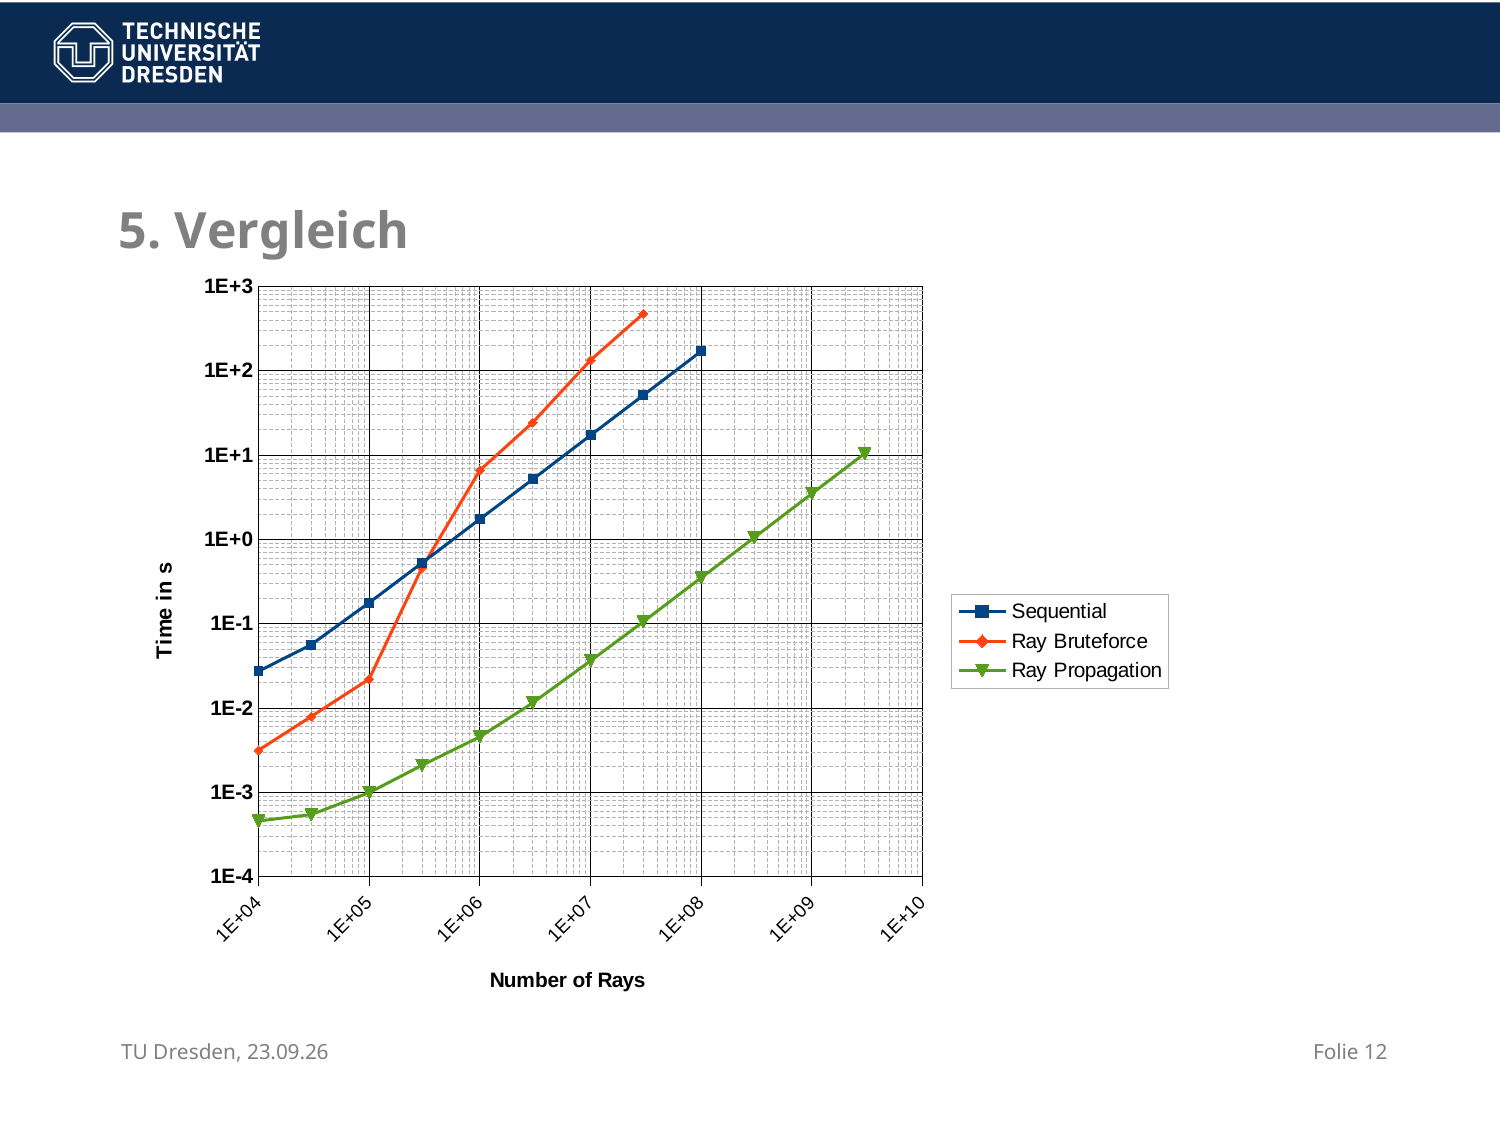

# 5. Vergleich
### Chart
| Category | Sequential | Ray Bruteforce | Ray Propagation |
12